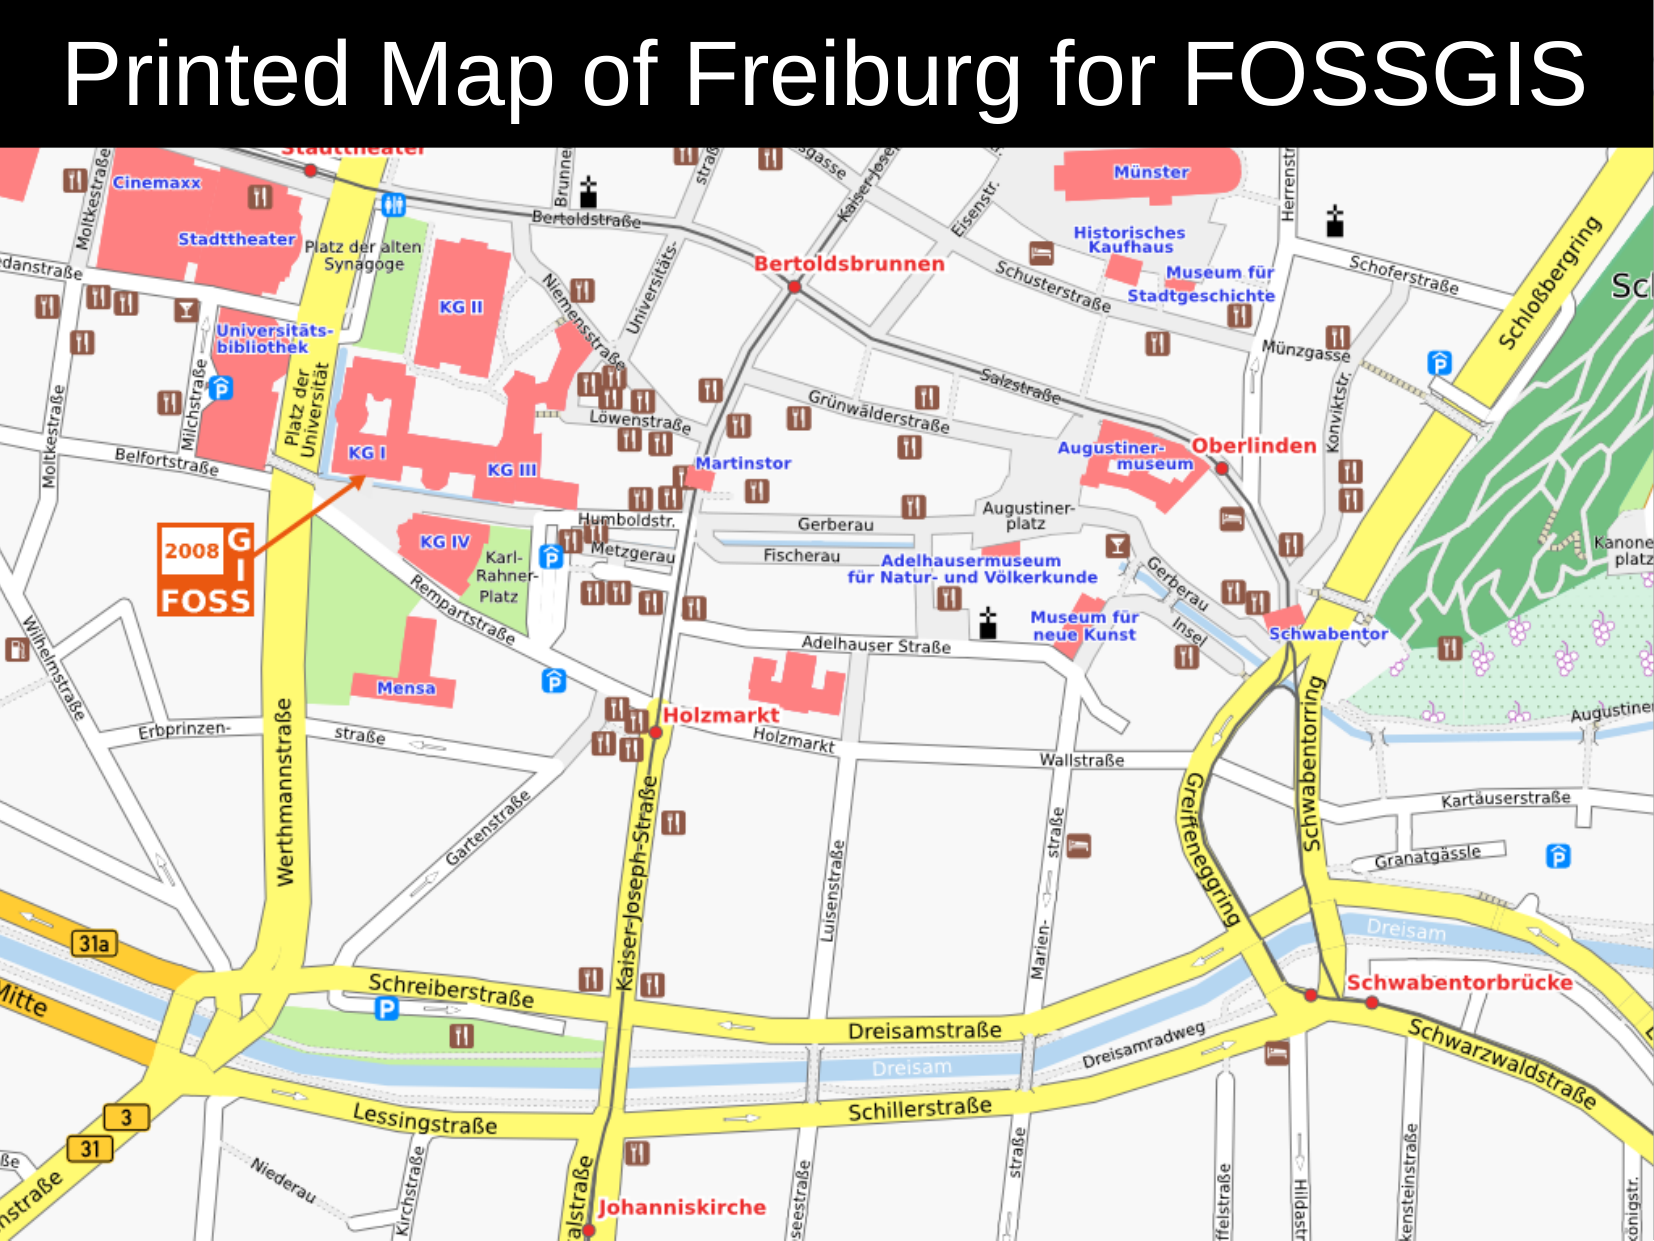

# Printed Map of Freiburg for FOSSGIS